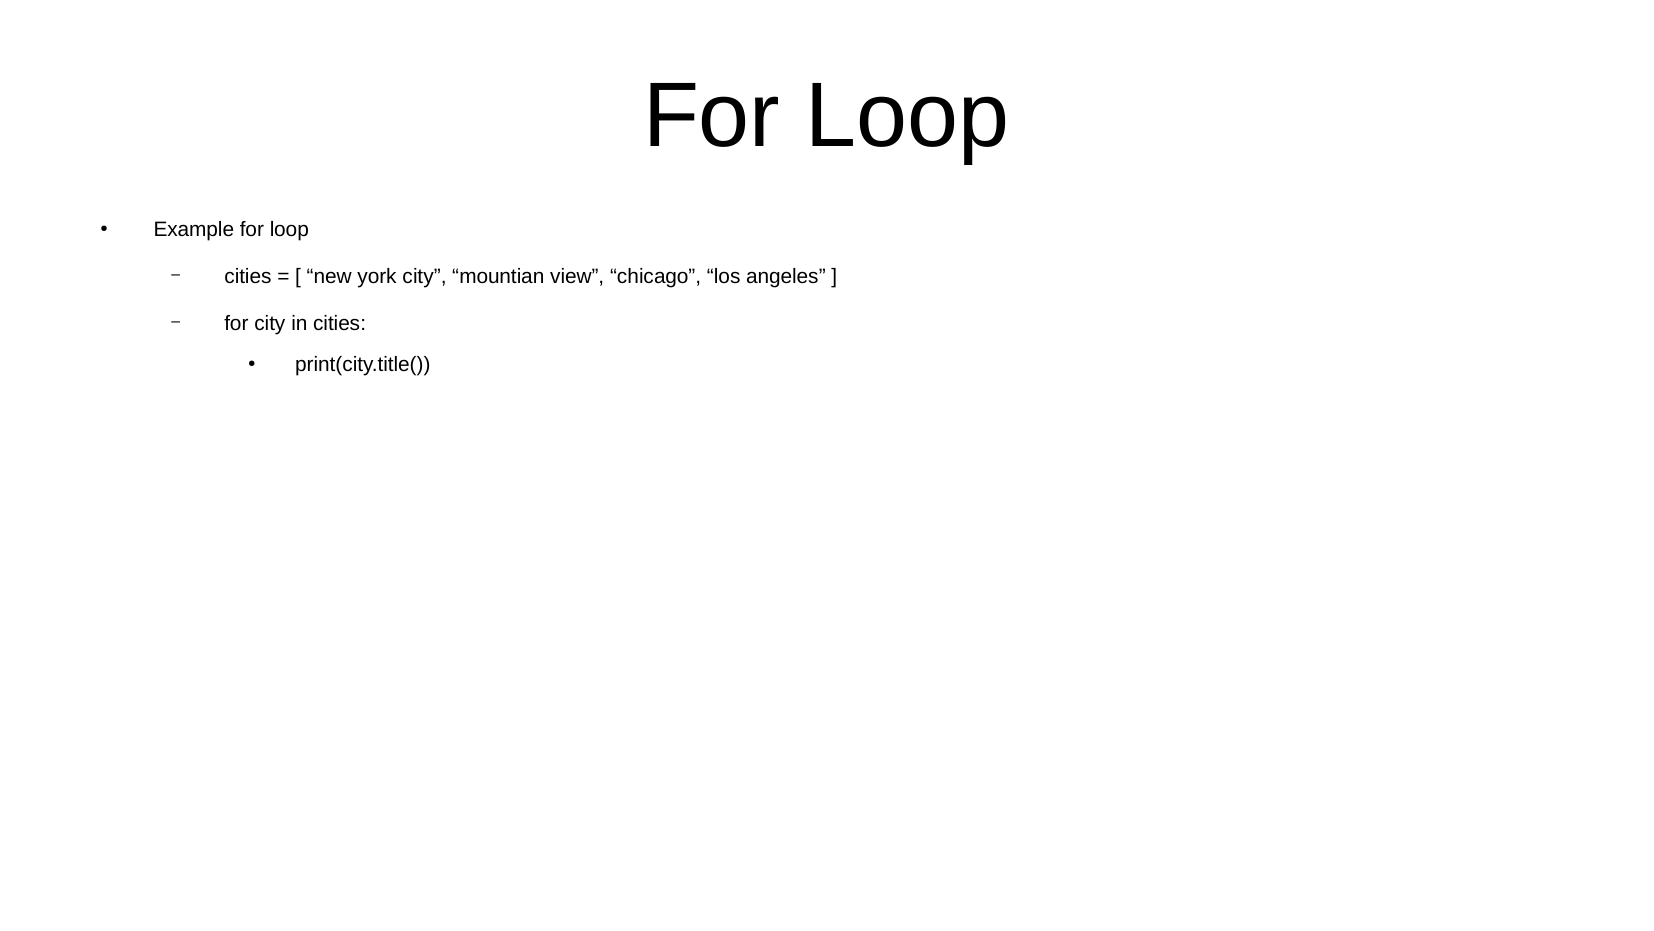

# For Loop
Example for loop
cities = [ “new york city”, “mountian view”, “chicago”, “los angeles” ]
for city in cities:
print(city.title())